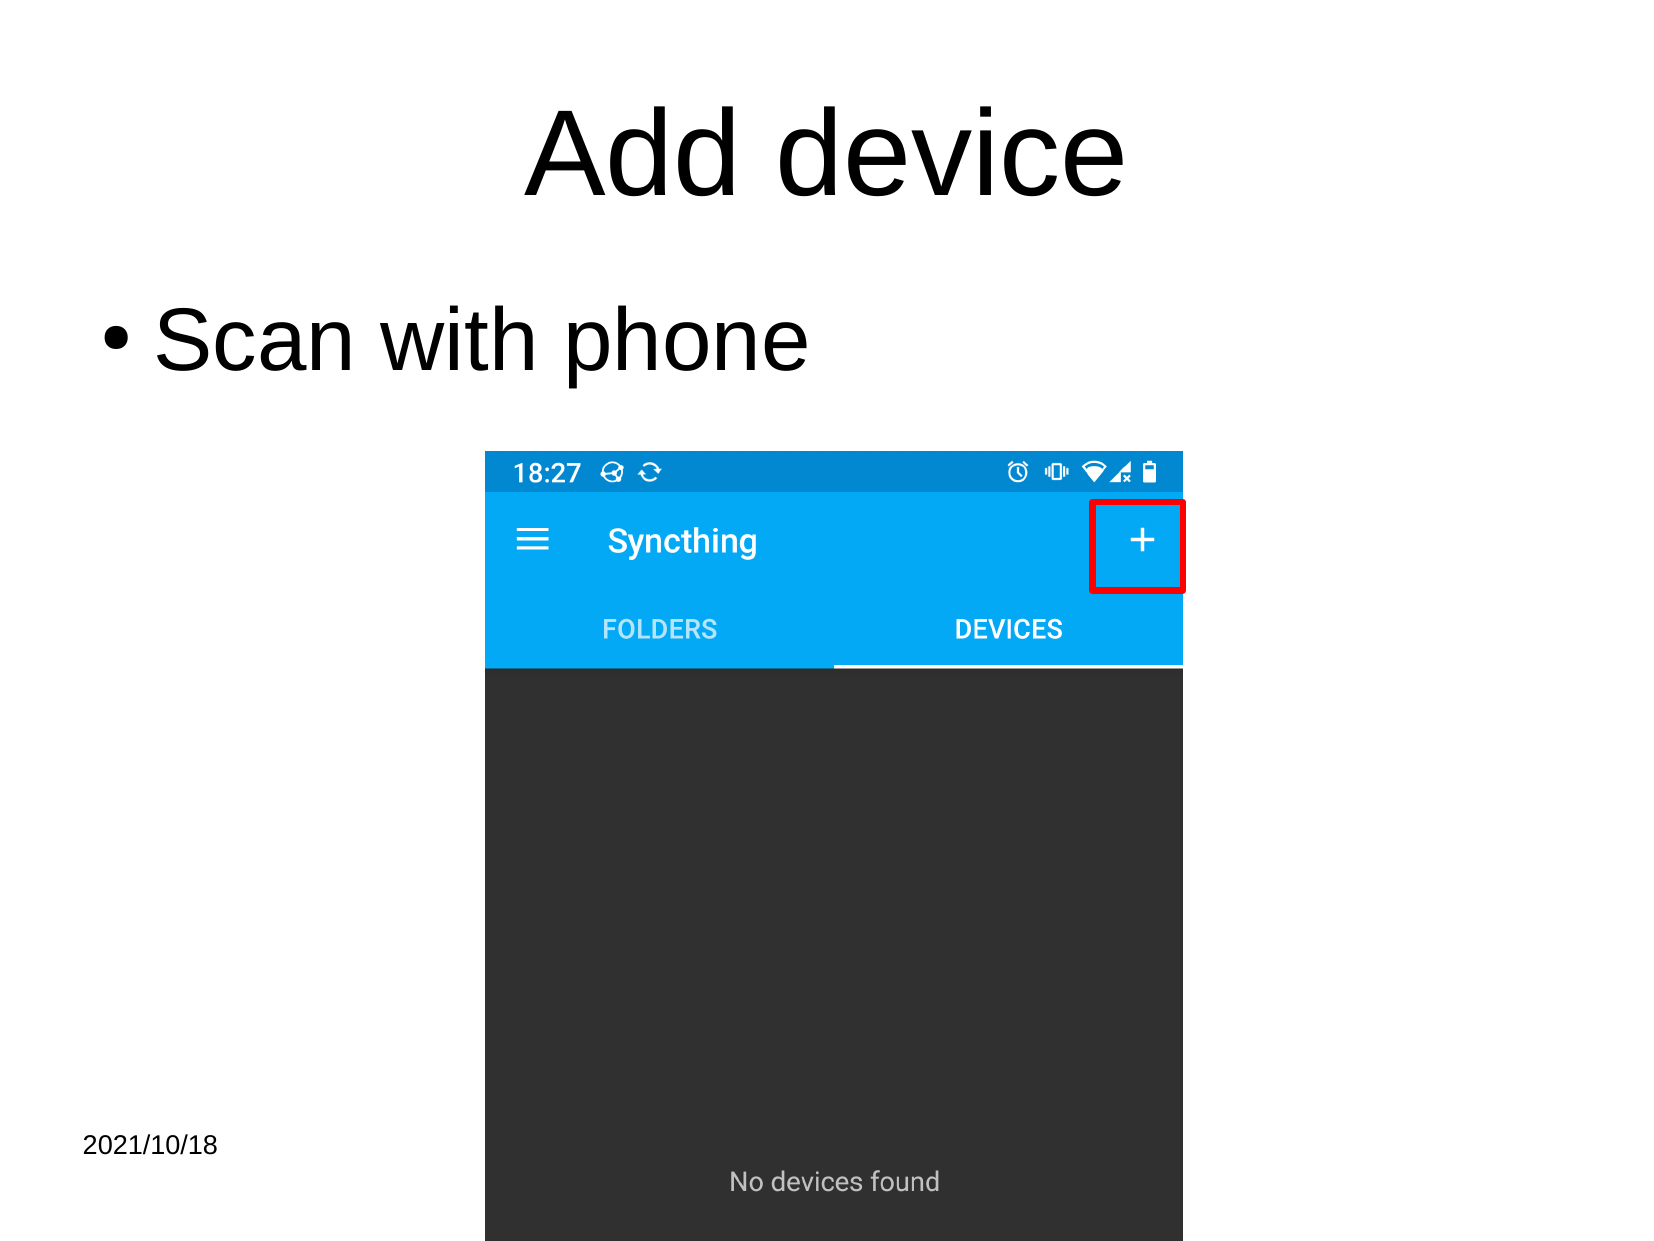

# Add device
Scan with phone
2021/10/18
Peter Reutemann